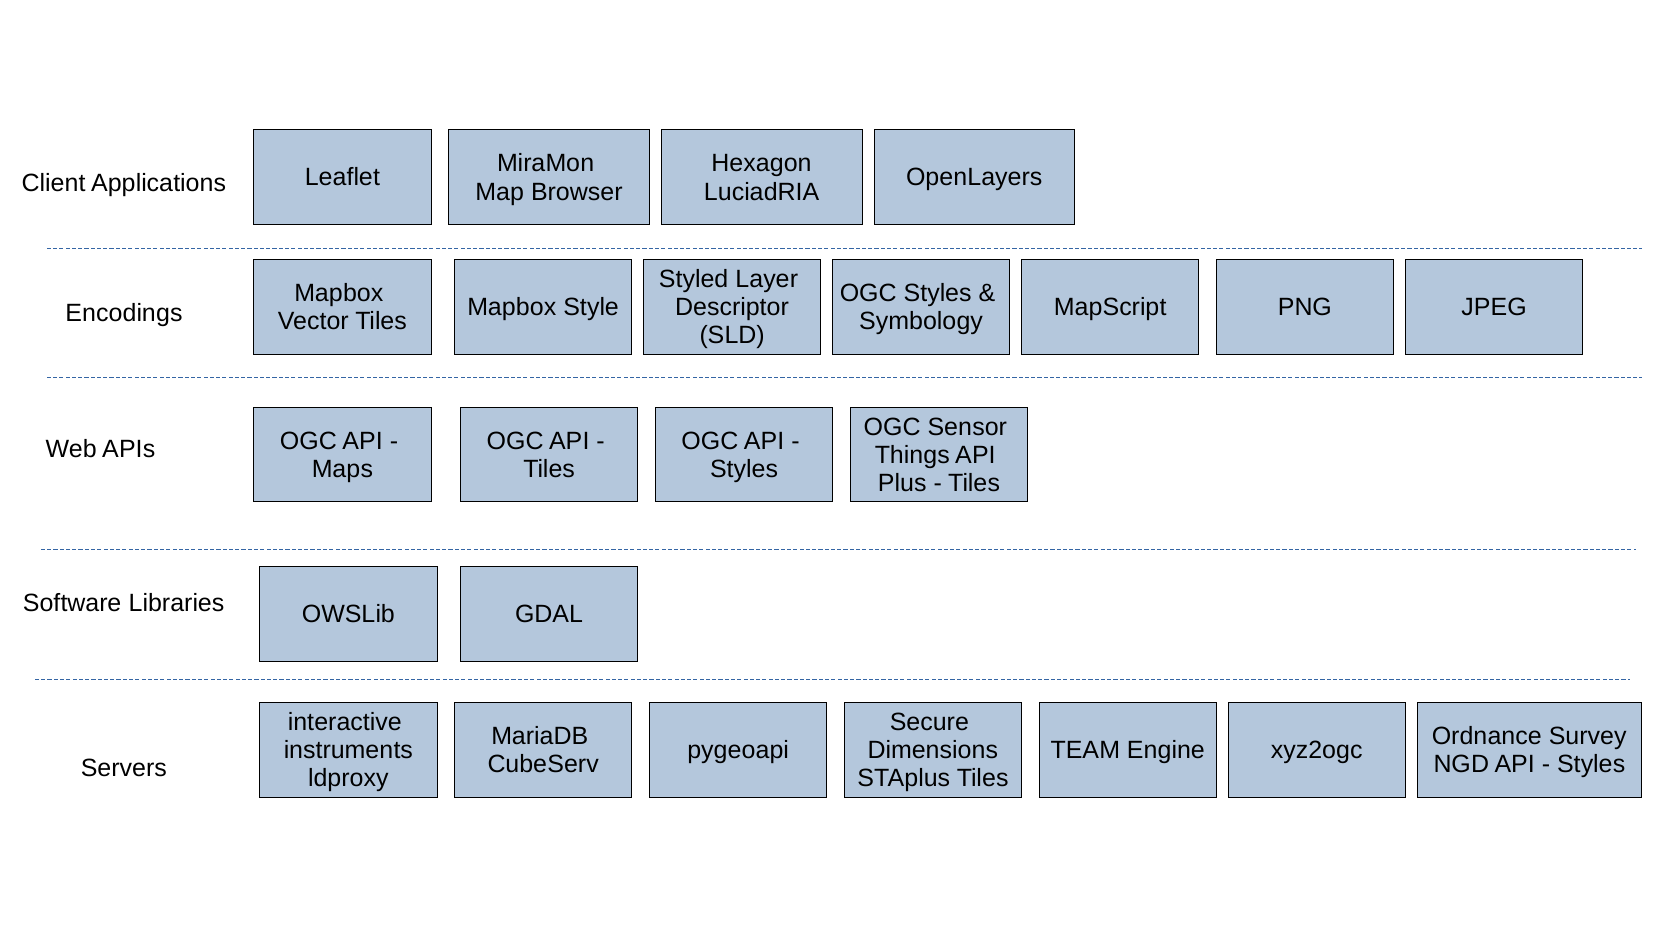

Leaflet
MiraMon
Map Browser
Hexagon
LuciadRIA
OpenLayers
Client Applications
Mapbox
Vector Tiles
Mapbox Style
Styled Layer
Descriptor
(SLD)
OGC Styles &
Symbology
MapScript
PNG
JPEG
Encodings
Web APIs
OGC API -
Maps
OGC API -
Tiles
OGC API -
Styles
OGC Sensor
Things API
Plus - Tiles
Software Libraries
OWSLib
GDAL
interactive
instruments
ldproxy
MariaDB
CubeServ
pygeoapi
Secure
Dimensions
STAplus Tiles
TEAM Engine
xyz2ogc
Ordnance Survey
NGD API - Styles
Servers